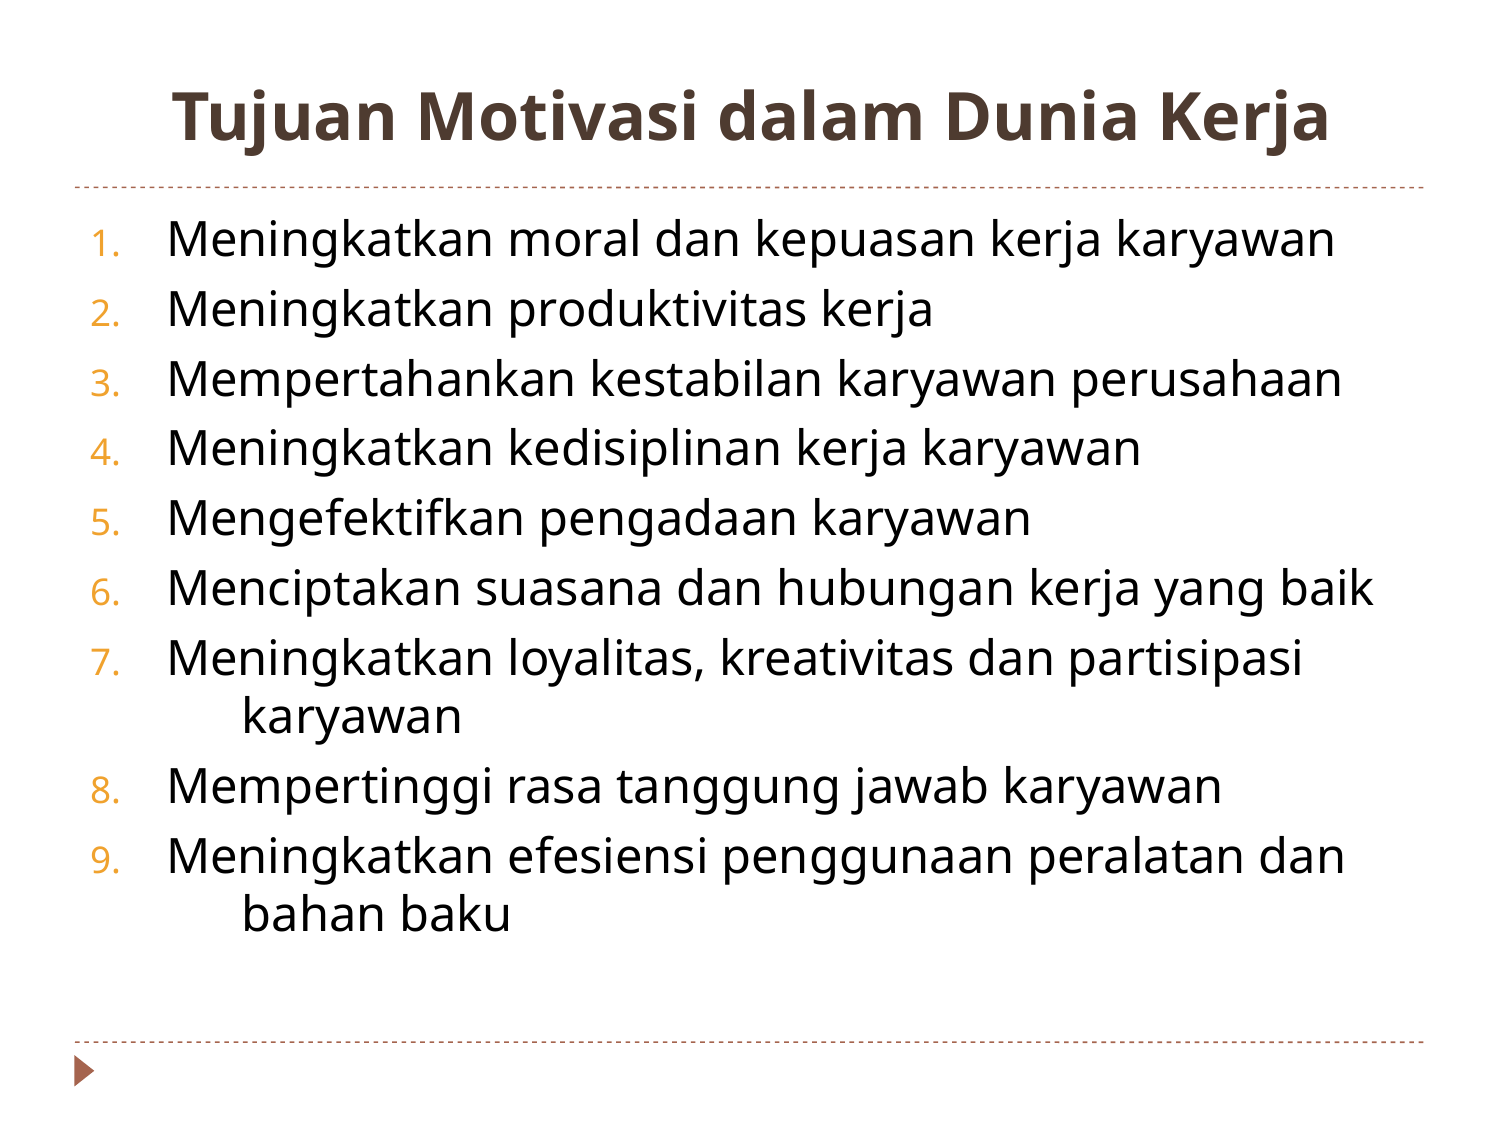

# Tujuan Motivasi dalam Dunia Kerja
Meningkatkan moral dan kepuasan kerja karyawan
Meningkatkan produktivitas kerja
Mempertahankan kestabilan karyawan perusahaan
Meningkatkan kedisiplinan kerja karyawan
Mengefektifkan pengadaan karyawan
Menciptakan suasana dan hubungan kerja yang baik
Meningkatkan loyalitas, kreativitas dan partisipasi karyawan
Mempertinggi rasa tanggung jawab karyawan
Meningkatkan efesiensi penggunaan peralatan dan bahan baku